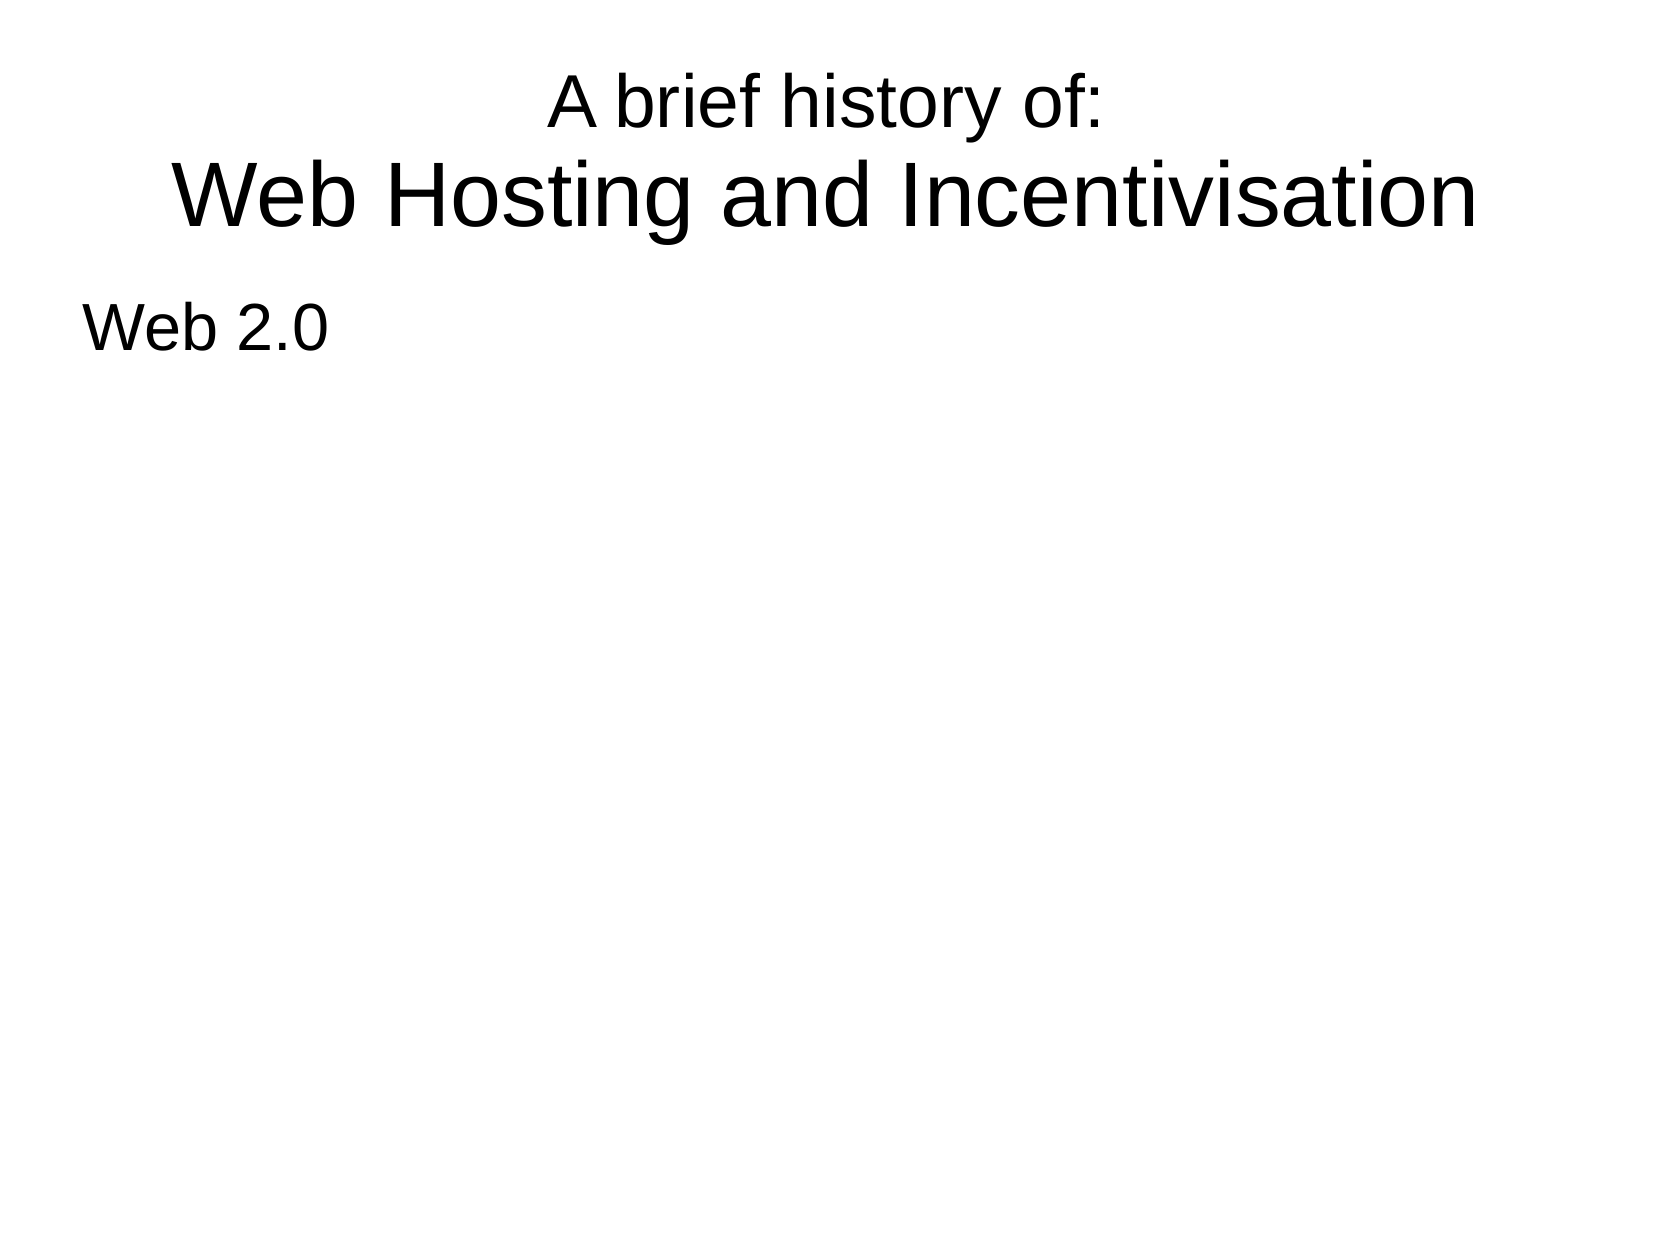

# A brief history of: Web Hosting and Incentivisation
Web 2.0